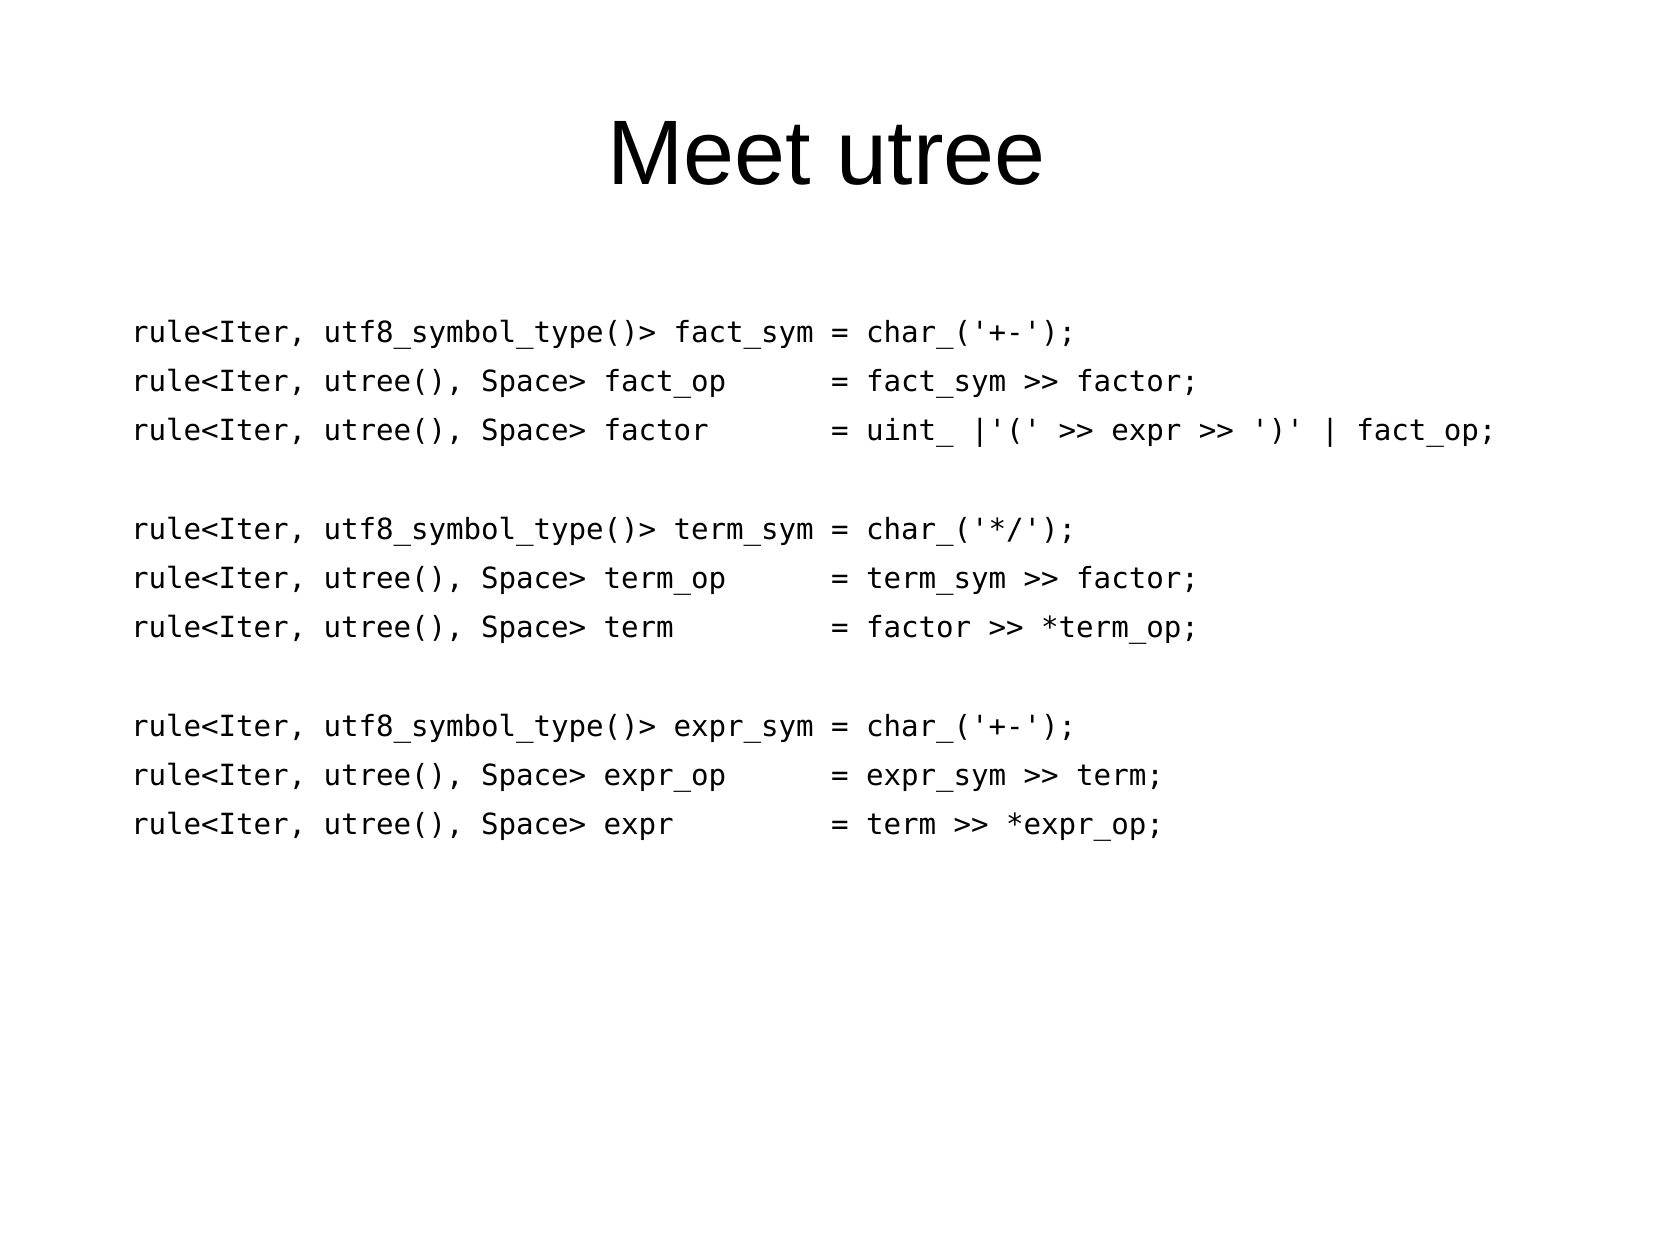

# Meet utree
rule<Iter, utf8_symbol_type()> fact_sym = char_('+-');
rule<Iter, utree(), Space> fact_op = fact_sym >> factor;
rule<Iter, utree(), Space> factor = uint_ |'(' >> expr >> ')' | fact_op;
rule<Iter, utf8_symbol_type()> term_sym = char_('*/');
rule<Iter, utree(), Space> term_op = term_sym >> factor;
rule<Iter, utree(), Space> term = factor >> *term_op;
rule<Iter, utf8_symbol_type()> expr_sym = char_('+-');
rule<Iter, utree(), Space> expr_op = expr_sym >> term;
rule<Iter, utree(), Space> expr = term >> *expr_op;